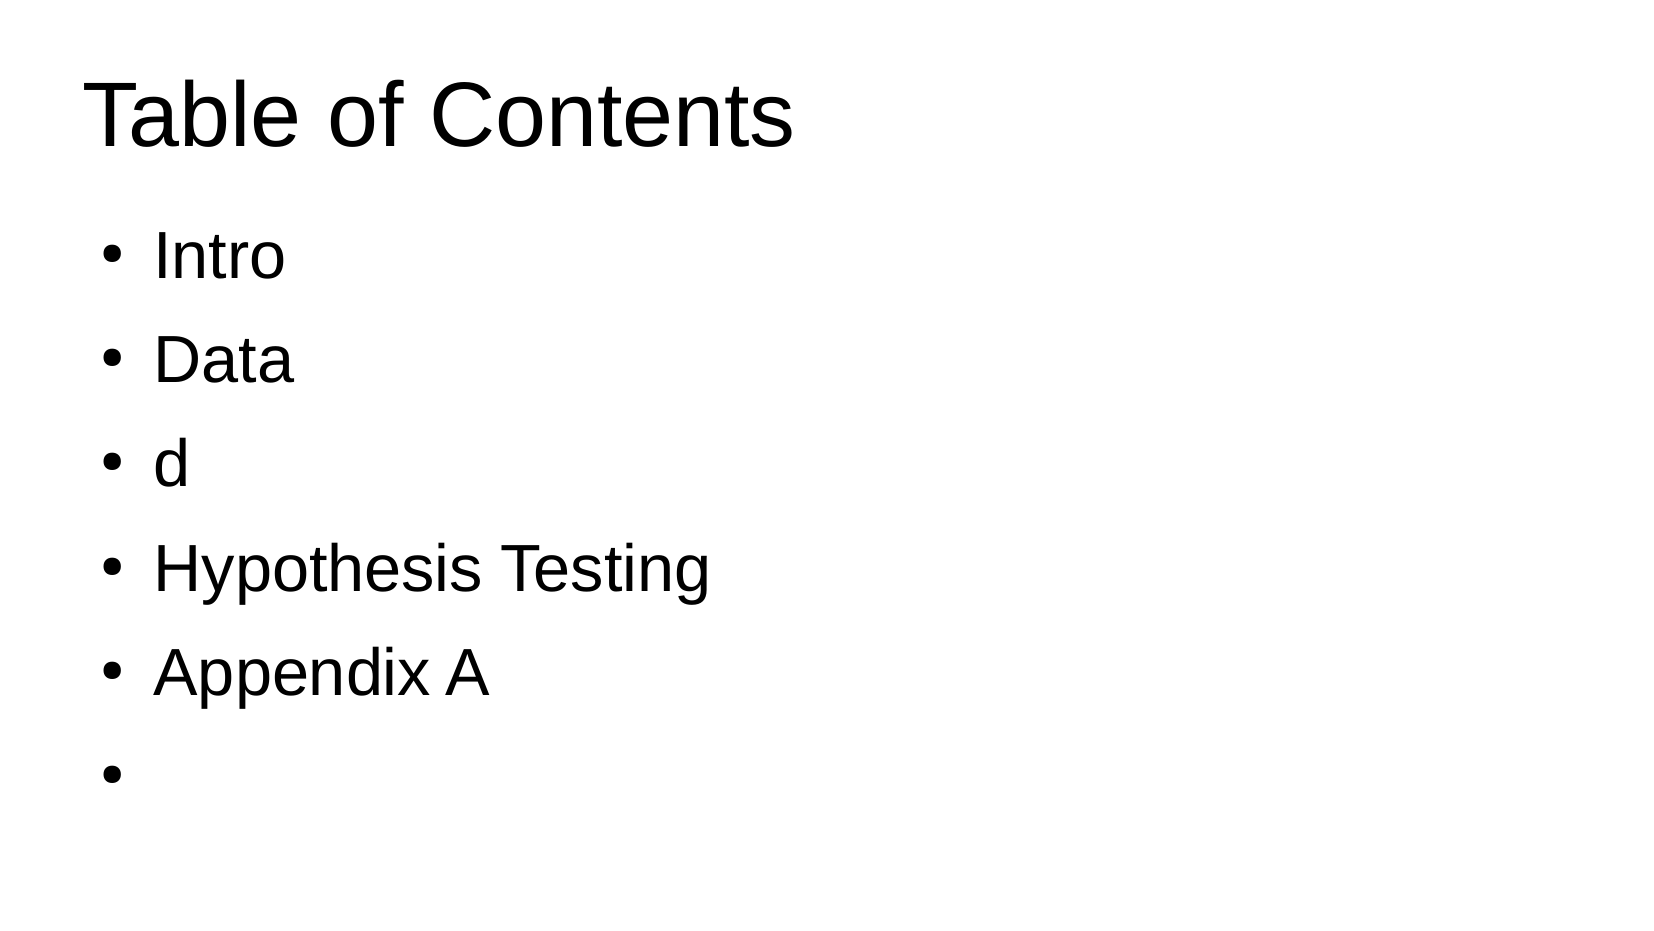

# Table of Contents
Intro
Data
d
Hypothesis Testing
Appendix A